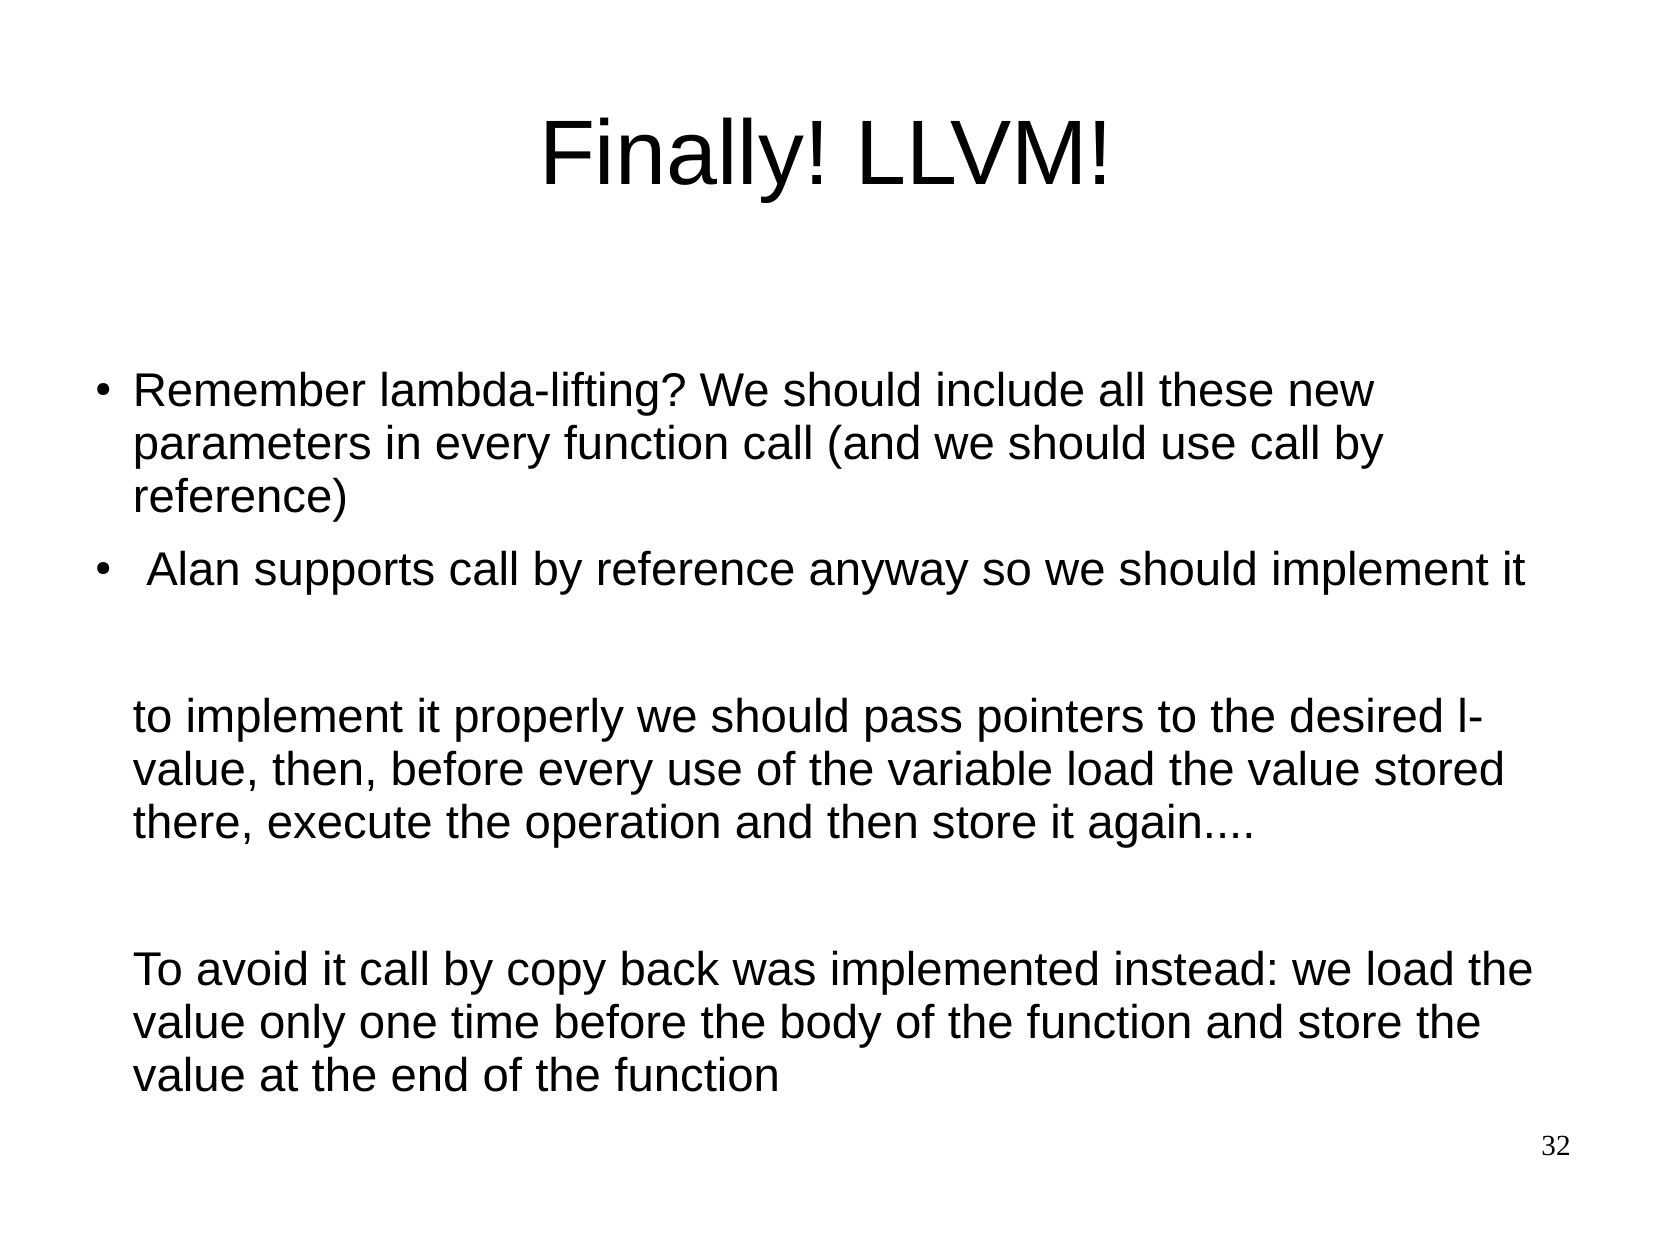

# Finally! LLVM!
Remember lambda-lifting? We should include all these new parameters in every function call (and we should use call by reference)
 Alan supports call by reference anyway so we should implement it
to implement it properly we should pass pointers to the desired l-value, then, before every use of the variable load the value stored there, execute the operation and then store it again....
To avoid it call by copy back was implemented instead: we load the value only one time before the body of the function and store the value at the end of the function
32